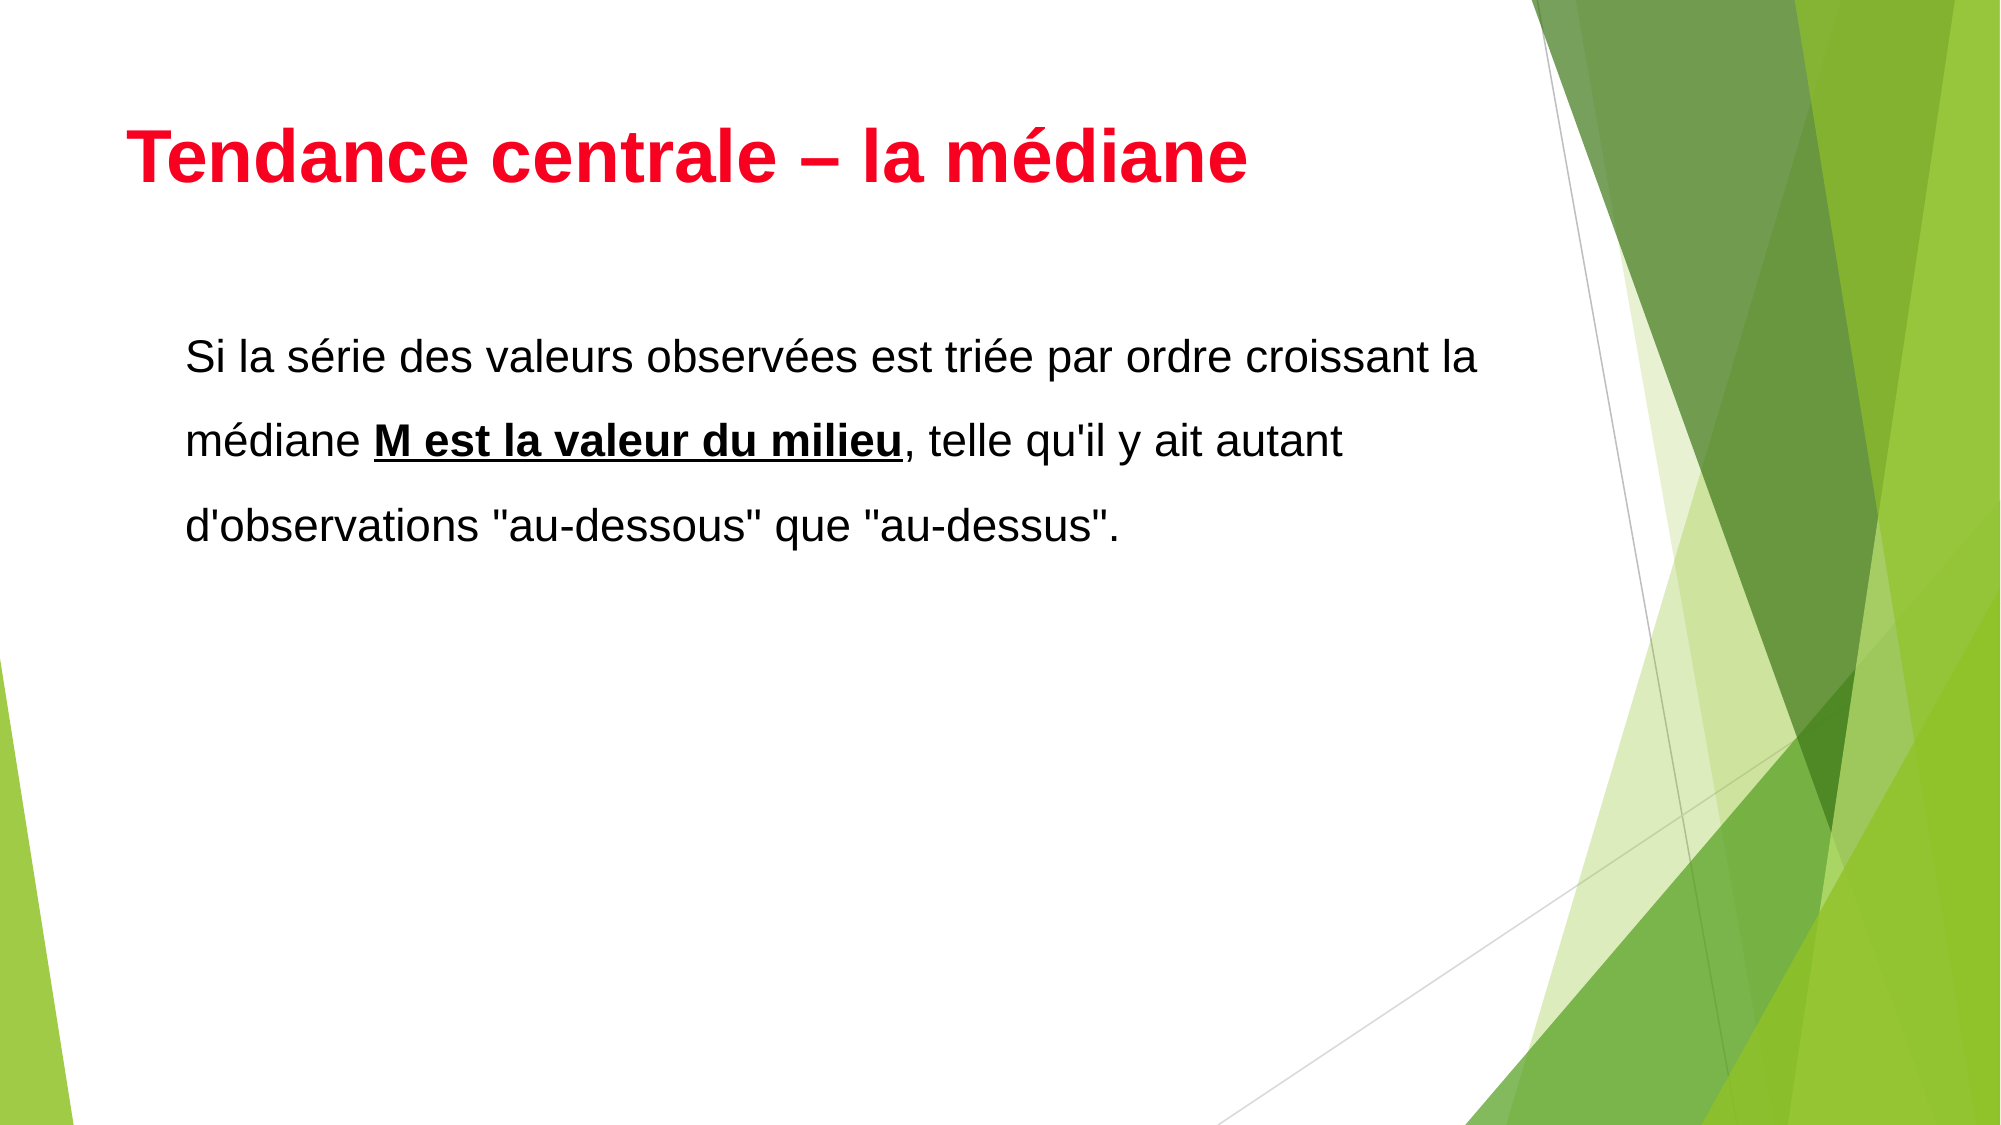

# Tendance centrale – la médiane
Si la série des valeurs observées est triée par ordre croissant la
médiane M est la valeur du milieu, telle qu'il y ait autant
d'observations "au-dessous" que "au-dessus".